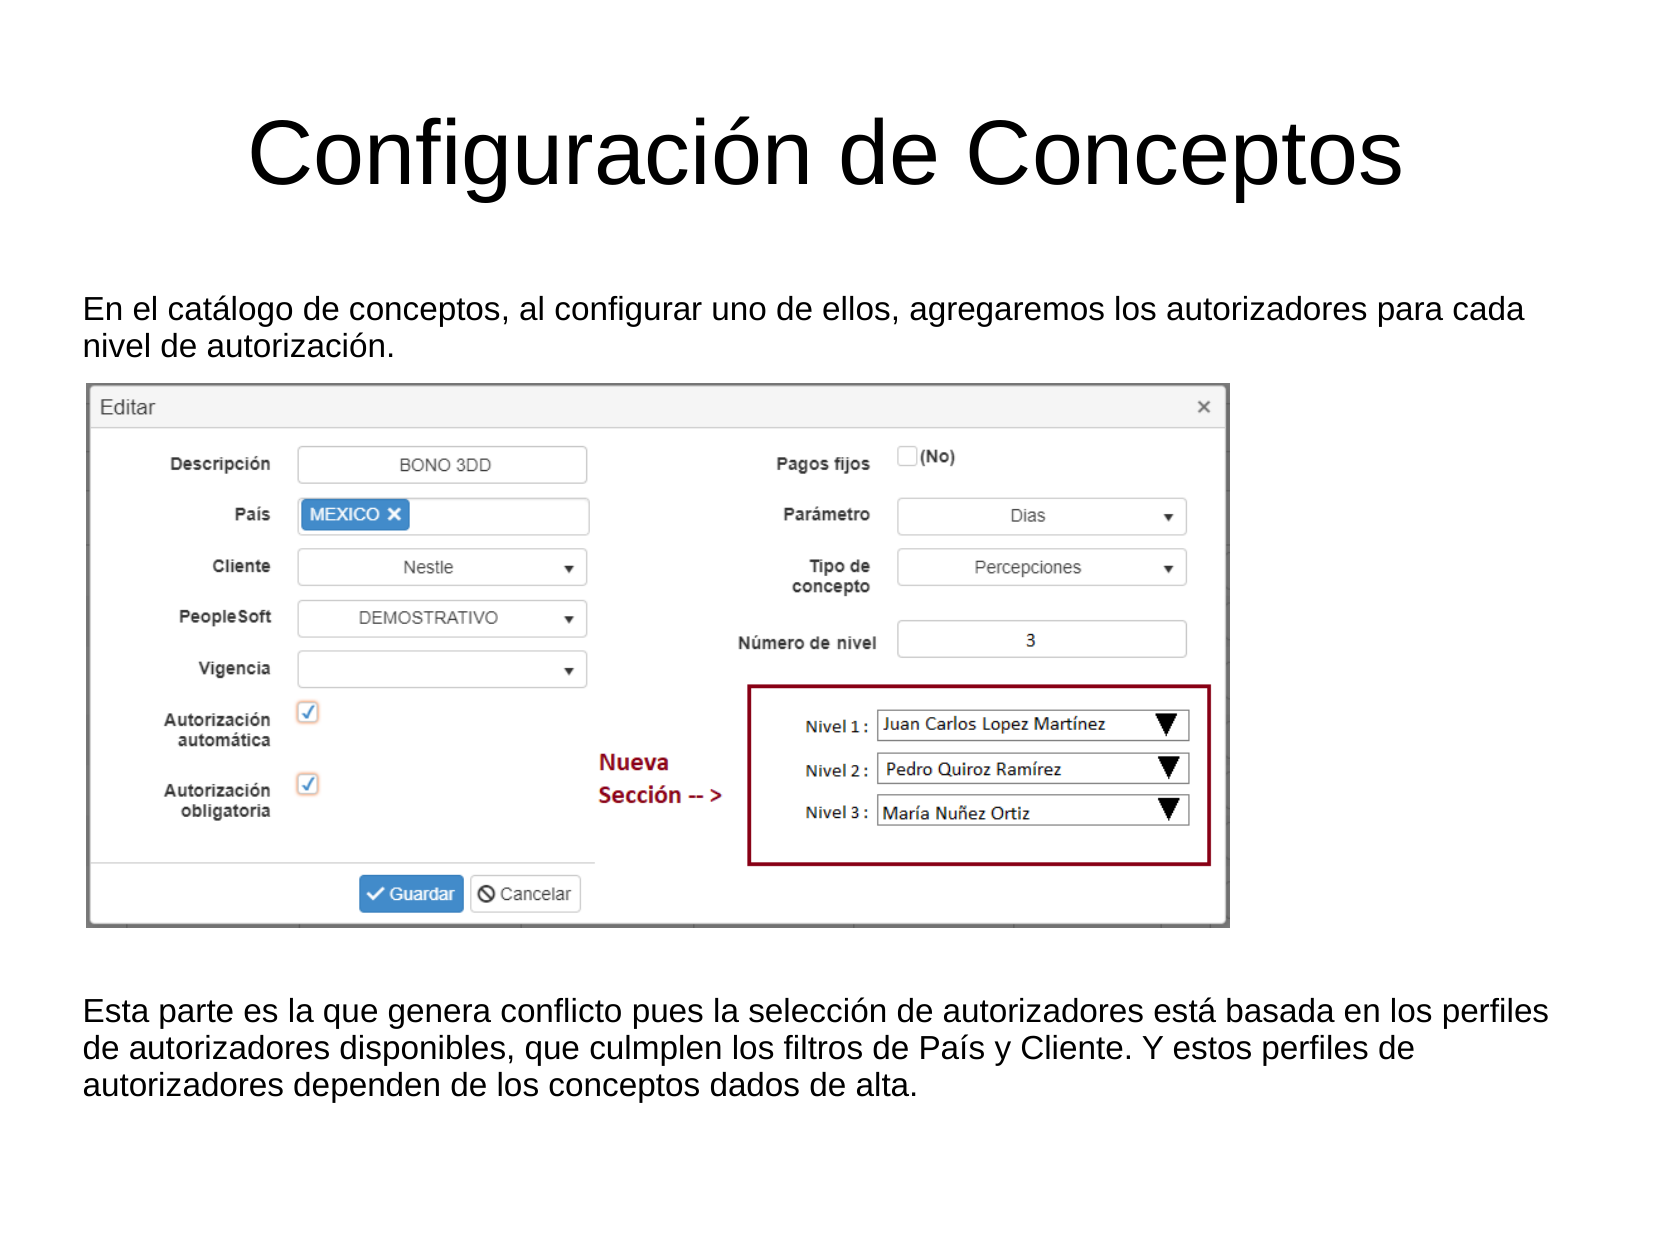

# Configuración de Conceptos
En el catálogo de conceptos, al configurar uno de ellos, agregaremos los autorizadores para cada nivel de autorización.
Esta parte es la que genera conflicto pues la selección de autorizadores está basada en los perfiles de autorizadores disponibles, que culmplen los filtros de País y Cliente. Y estos perfiles de autorizadores dependen de los conceptos dados de alta.